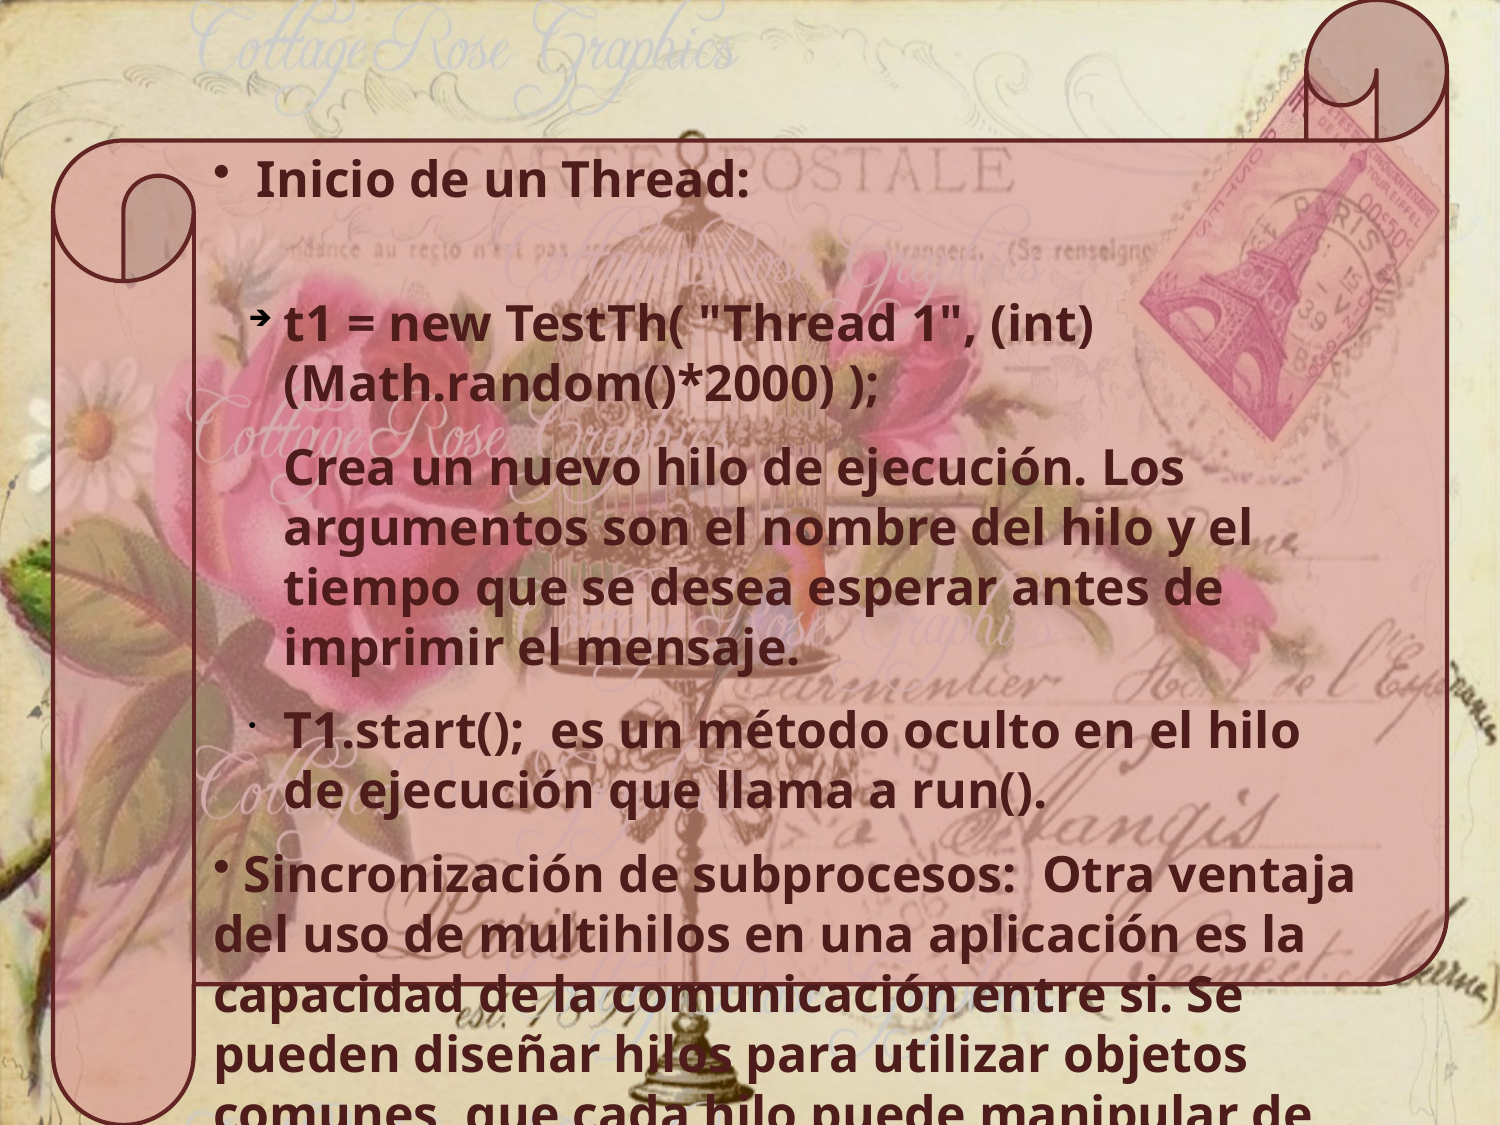

Inicio de un Thread:
t1 = new TestTh( "Thread 1", (int)(Math.random()*2000) );
Crea un nuevo hilo de ejecución. Los argumentos son el nombre del hilo y el tiempo que se desea esperar antes de imprimir el mensaje.
T1.start(); es un método oculto en el hilo de ejecución que llama a run().
 Sincronización de subprocesos: Otra ventaja del uso de multihilos en una aplicación es la capacidad de la comunicación entre si. Se pueden diseñar hilos para utilizar objetos comunes, que cada hilo puede manipular de manera independiente, de los otros hilos de ejecución. Para esto se crean métodos atómicos.
#